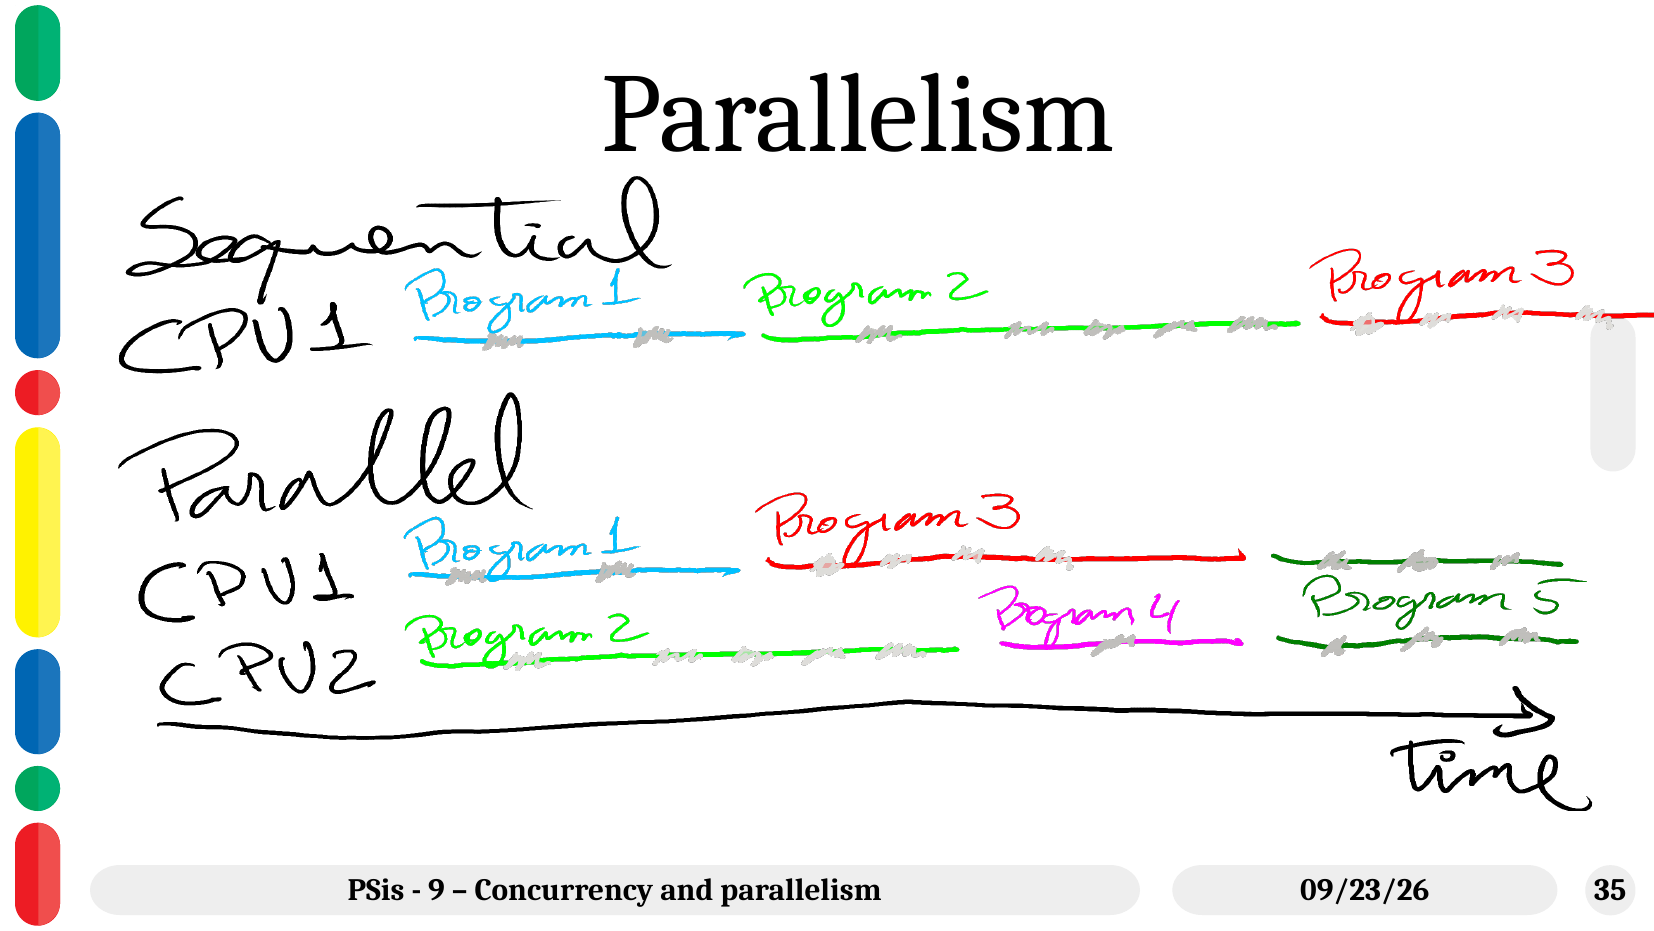

# Parallelism
PSis - 9 – Concurrency and parallelism
35